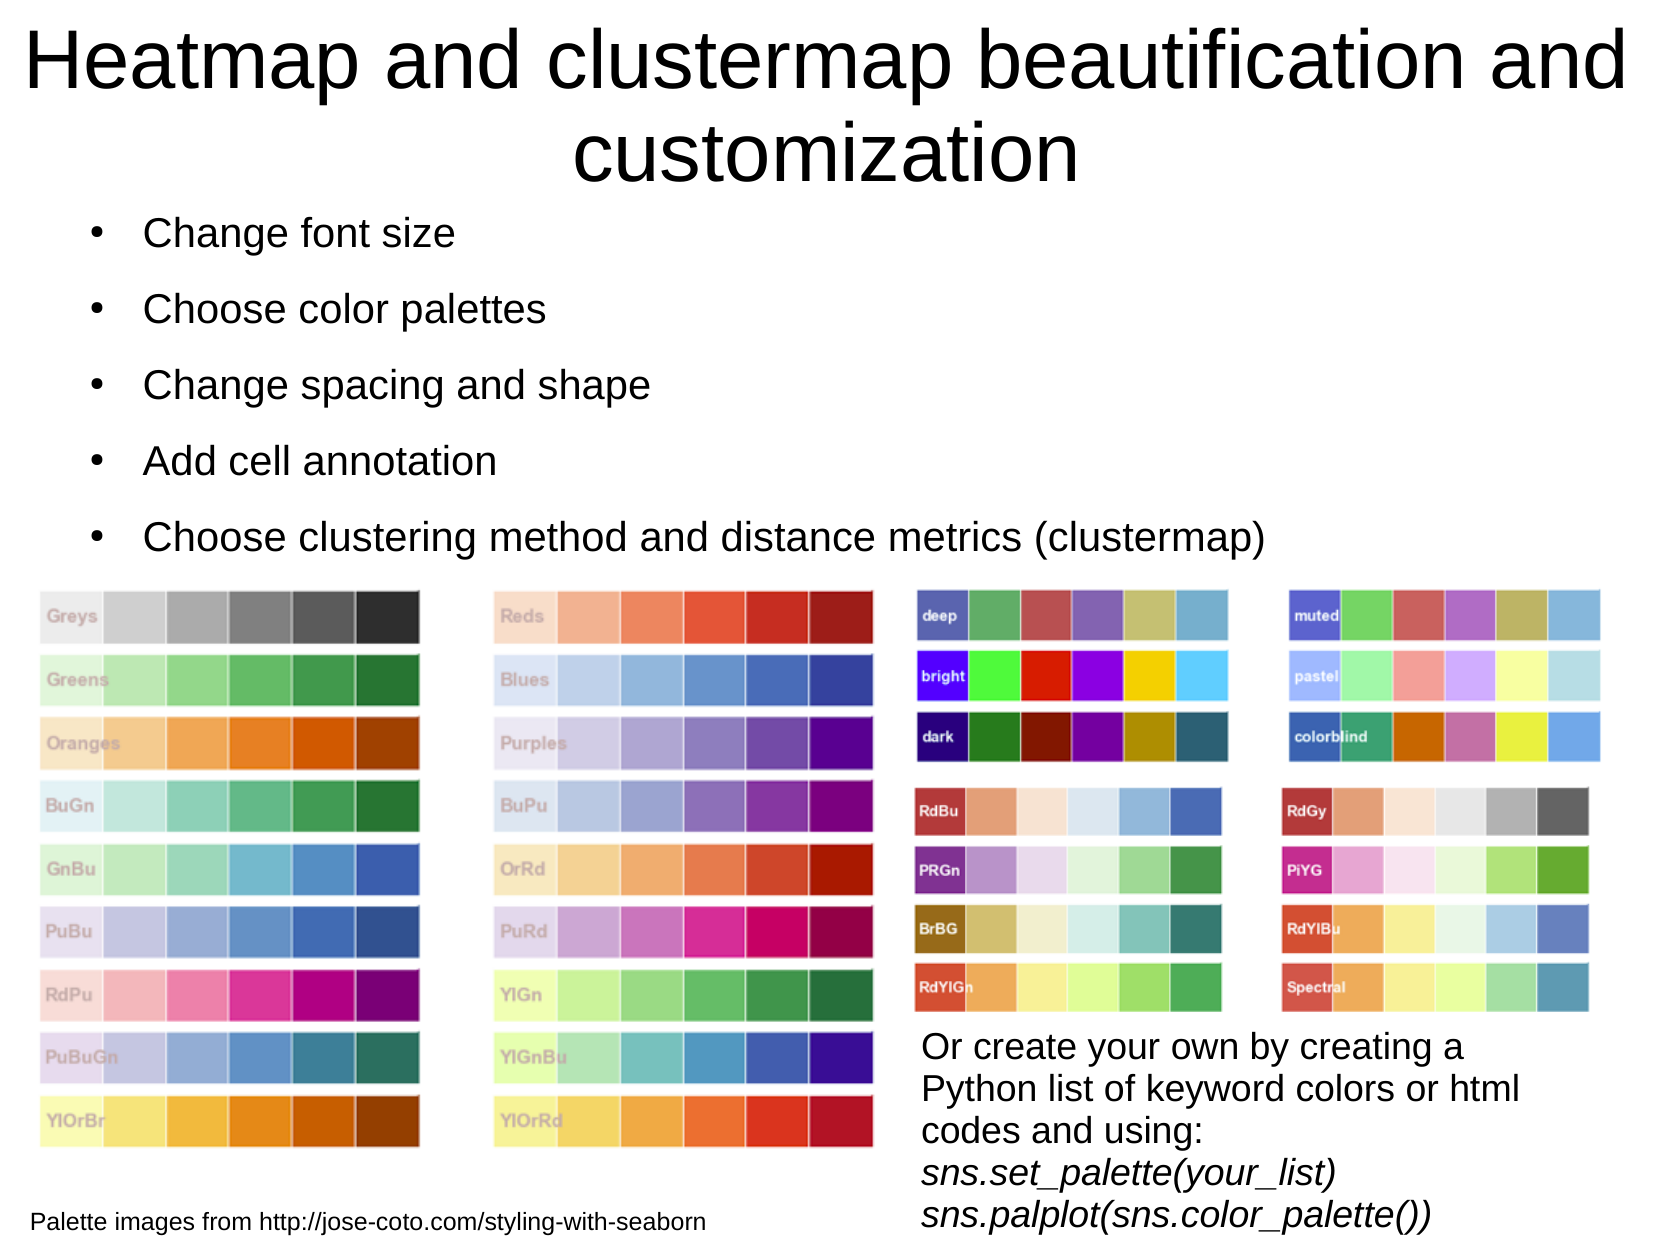

# Heatmap and clustermap beautification and customization
Change font size
Choose color palettes
Change spacing and shape
Add cell annotation
Choose clustering method and distance metrics (clustermap)
Or create your own by creating a Python list of keyword colors or html codes and using:
sns.set_palette(your_list)
sns.palplot(sns.color_palette())
Palette images from http://jose-coto.com/styling-with-seaborn